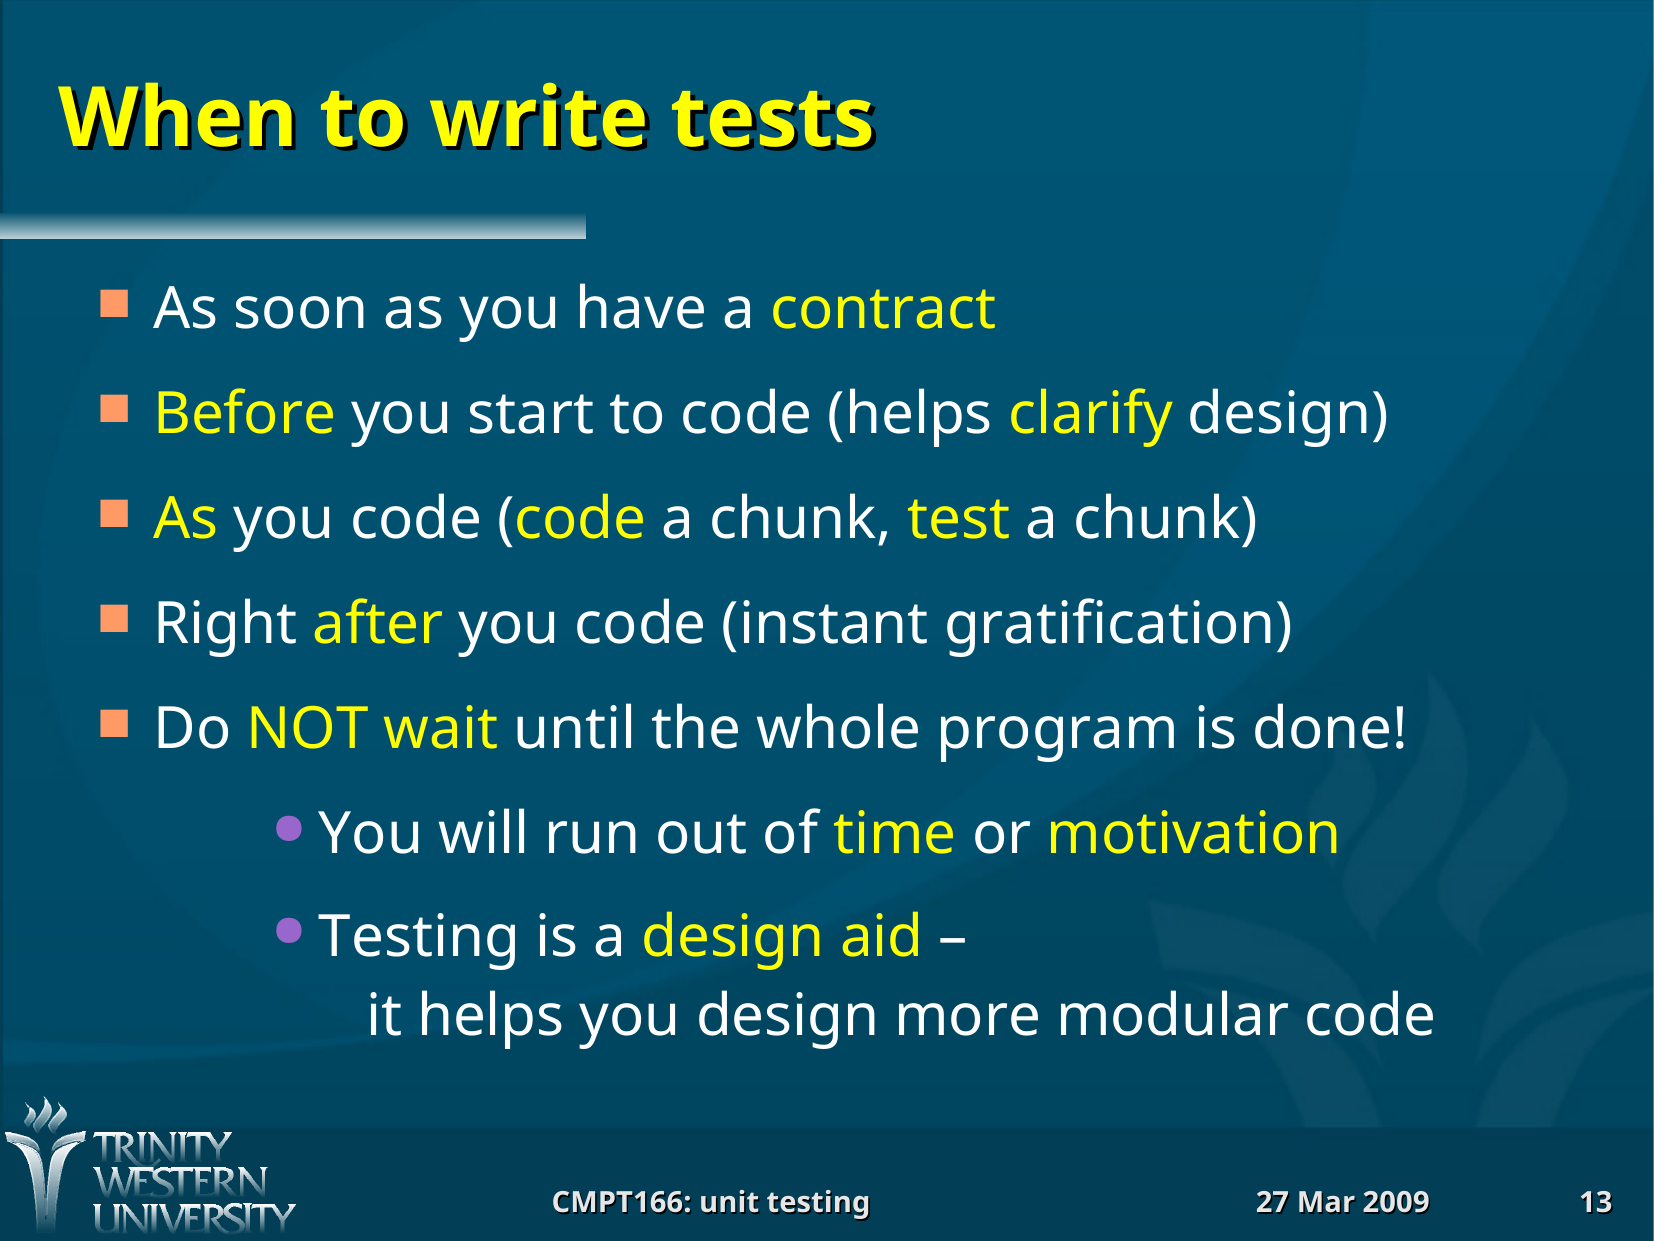

# When to write tests
As soon as you have a contract
Before you start to code (helps clarify design)
As you code (code a chunk, test a chunk)
Right after you code (instant gratification)
Do NOT wait until the whole program is done!
You will run out of time or motivation
Testing is a design aid –
it helps you design more modular code
CMPT166: unit testing
27 Mar 2009
13